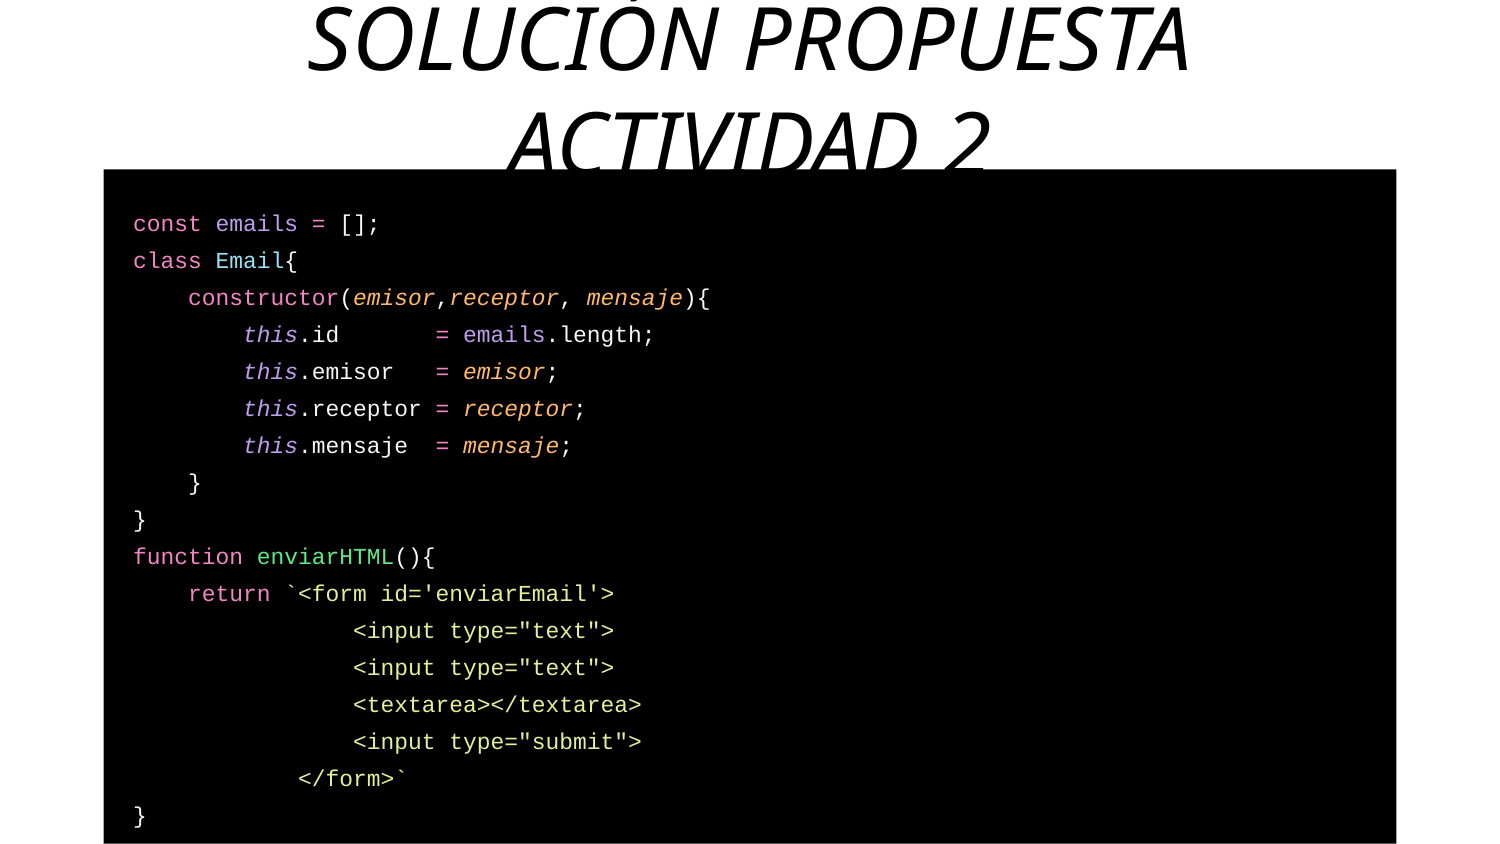

SOLUCIÓN PROPUESTA ACTIVIDAD 2
const emails = [];
class Email{
 constructor(emisor,receptor, mensaje){
 this.id = emails.length;
 this.emisor = emisor;
 this.receptor = receptor;
 this.mensaje = mensaje;
 }
}
function enviarHTML(){
 return `<form id='enviarEmail'>
 <input type="text">
 <input type="text">
 <textarea></textarea>
 <input type="submit">
 </form>`
}